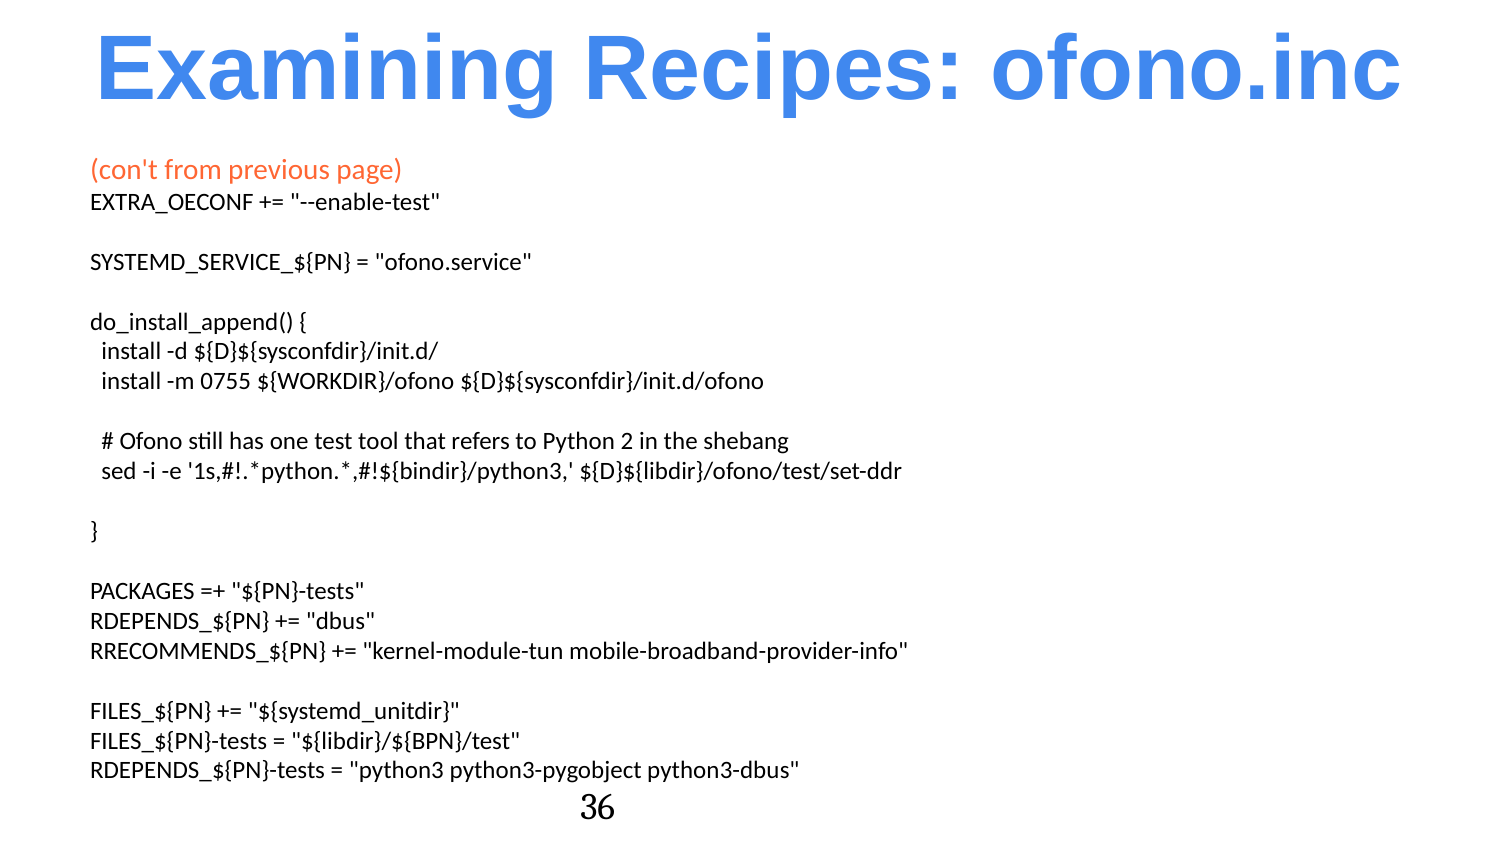

Examining Recipes: ofono.inc
(con't from previous page)
EXTRA_OECONF += "--enable-test"
SYSTEMD_SERVICE_${PN} = "ofono.service"
do_install_append() {
 install -d ${D}${sysconfdir}/init.d/
 install -m 0755 ${WORKDIR}/ofono ${D}${sysconfdir}/init.d/ofono
 # Ofono still has one test tool that refers to Python 2 in the shebang
 sed -i -e '1s,#!.*python.*,#!${bindir}/python3,' ${D}${libdir}/ofono/test/set-ddr
}
PACKAGES =+ "${PN}-tests"
RDEPENDS_${PN} += "dbus"
RRECOMMENDS_${PN} += "kernel-module-tun mobile-broadband-provider-info"
FILES_${PN} += "${systemd_unitdir}"
FILES_${PN}-tests = "${libdir}/${BPN}/test"
RDEPENDS_${PN}-tests = "python3 python3-pygobject python3-dbus"